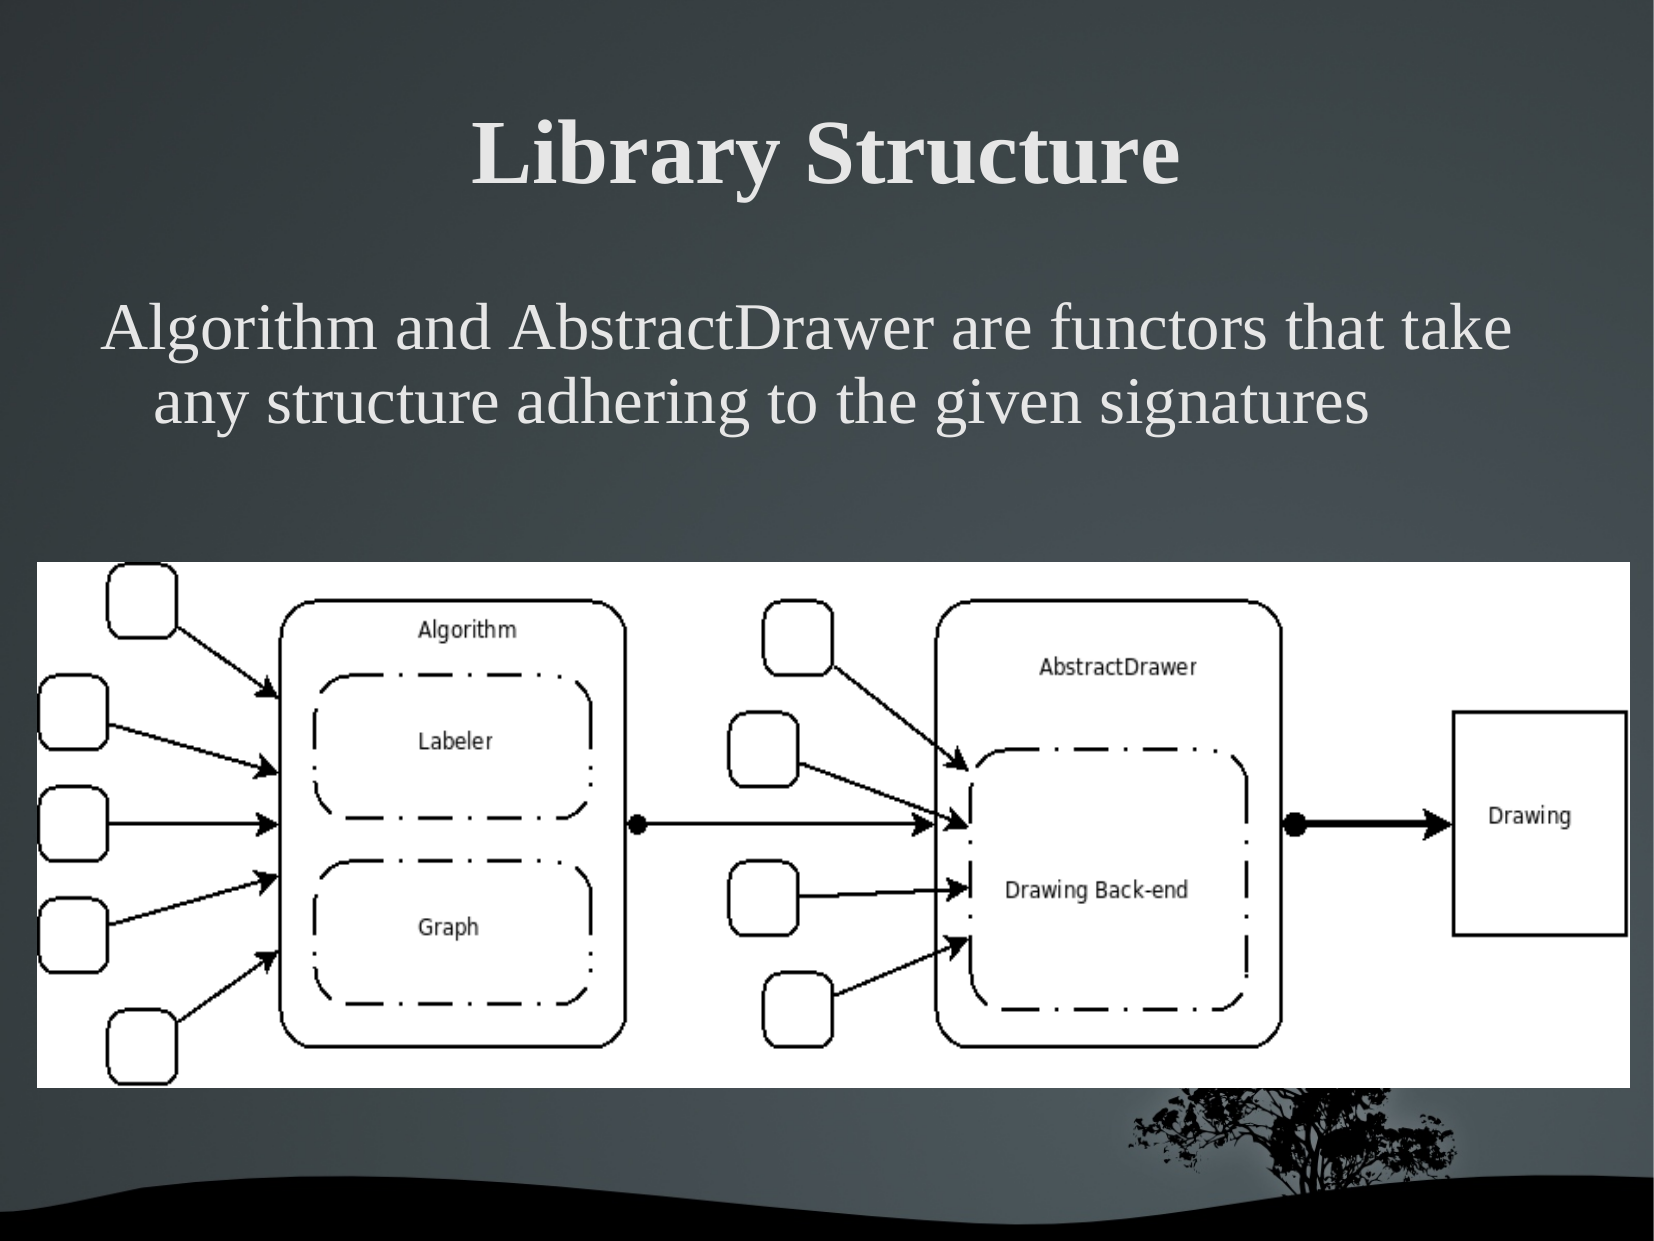

# Library Structure
Algorithm and AbstractDrawer are functors that take any structure adhering to the given signatures